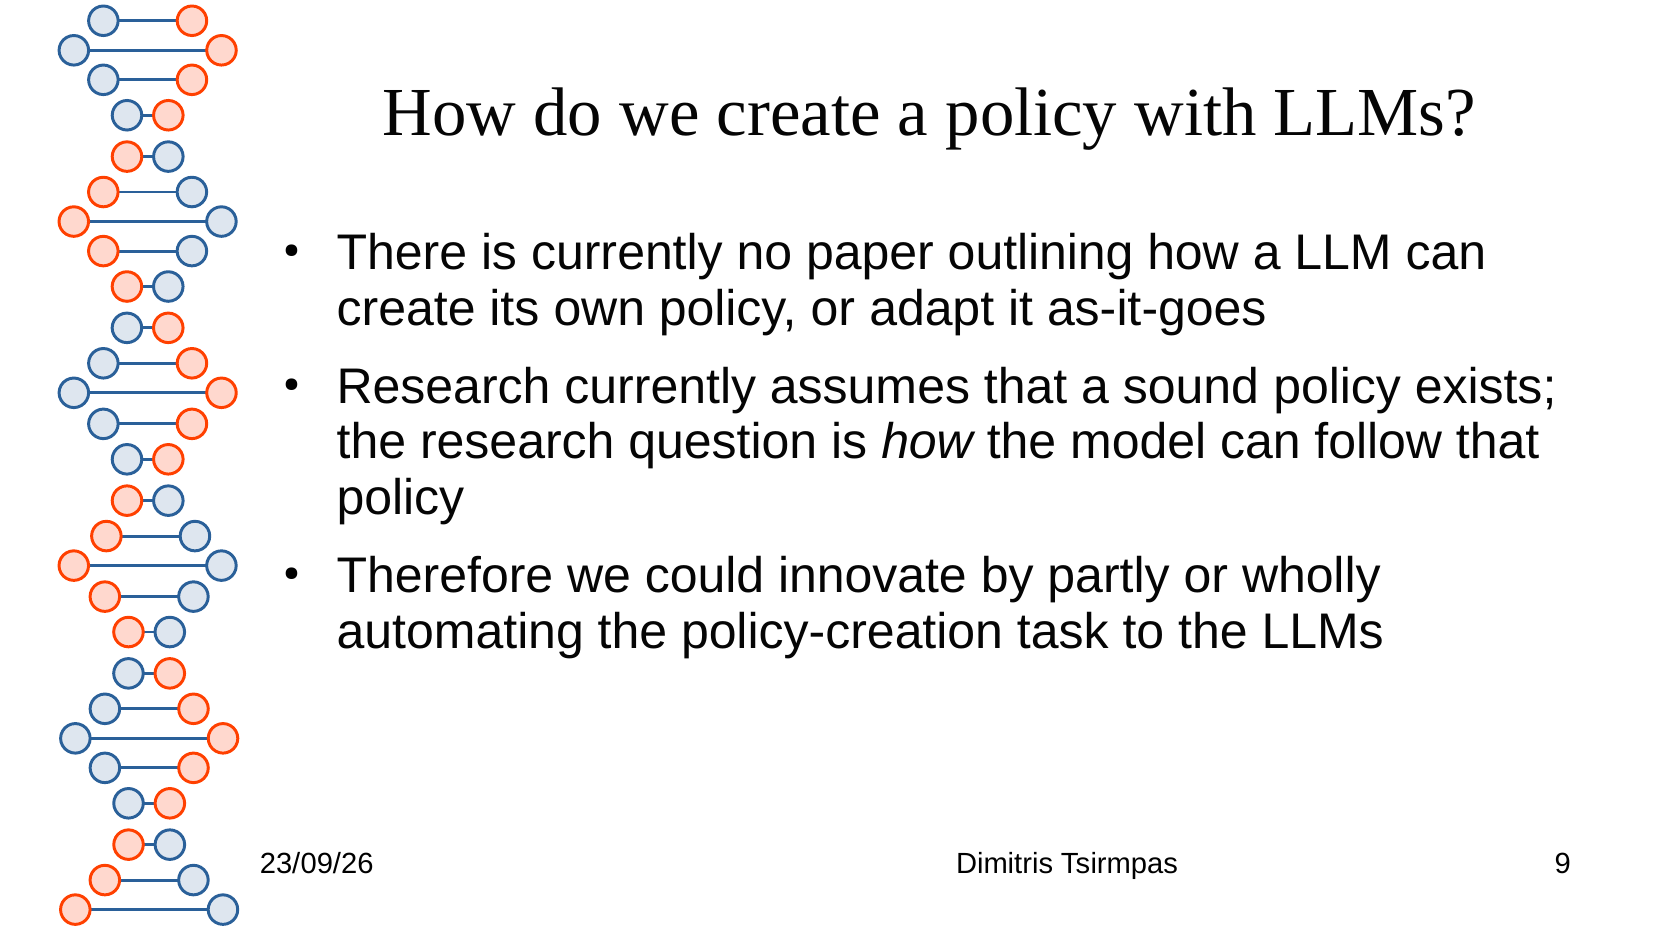

# How do we create a policy with LLMs?
There is currently no paper outlining how a LLM can create its own policy, or adapt it as-it-goes
Research currently assumes that a sound policy exists; the research question is how the model can follow that policy
Therefore we could innovate by partly or wholly automating the policy-creation task to the LLMs
Dimitris Tsirmpas
9